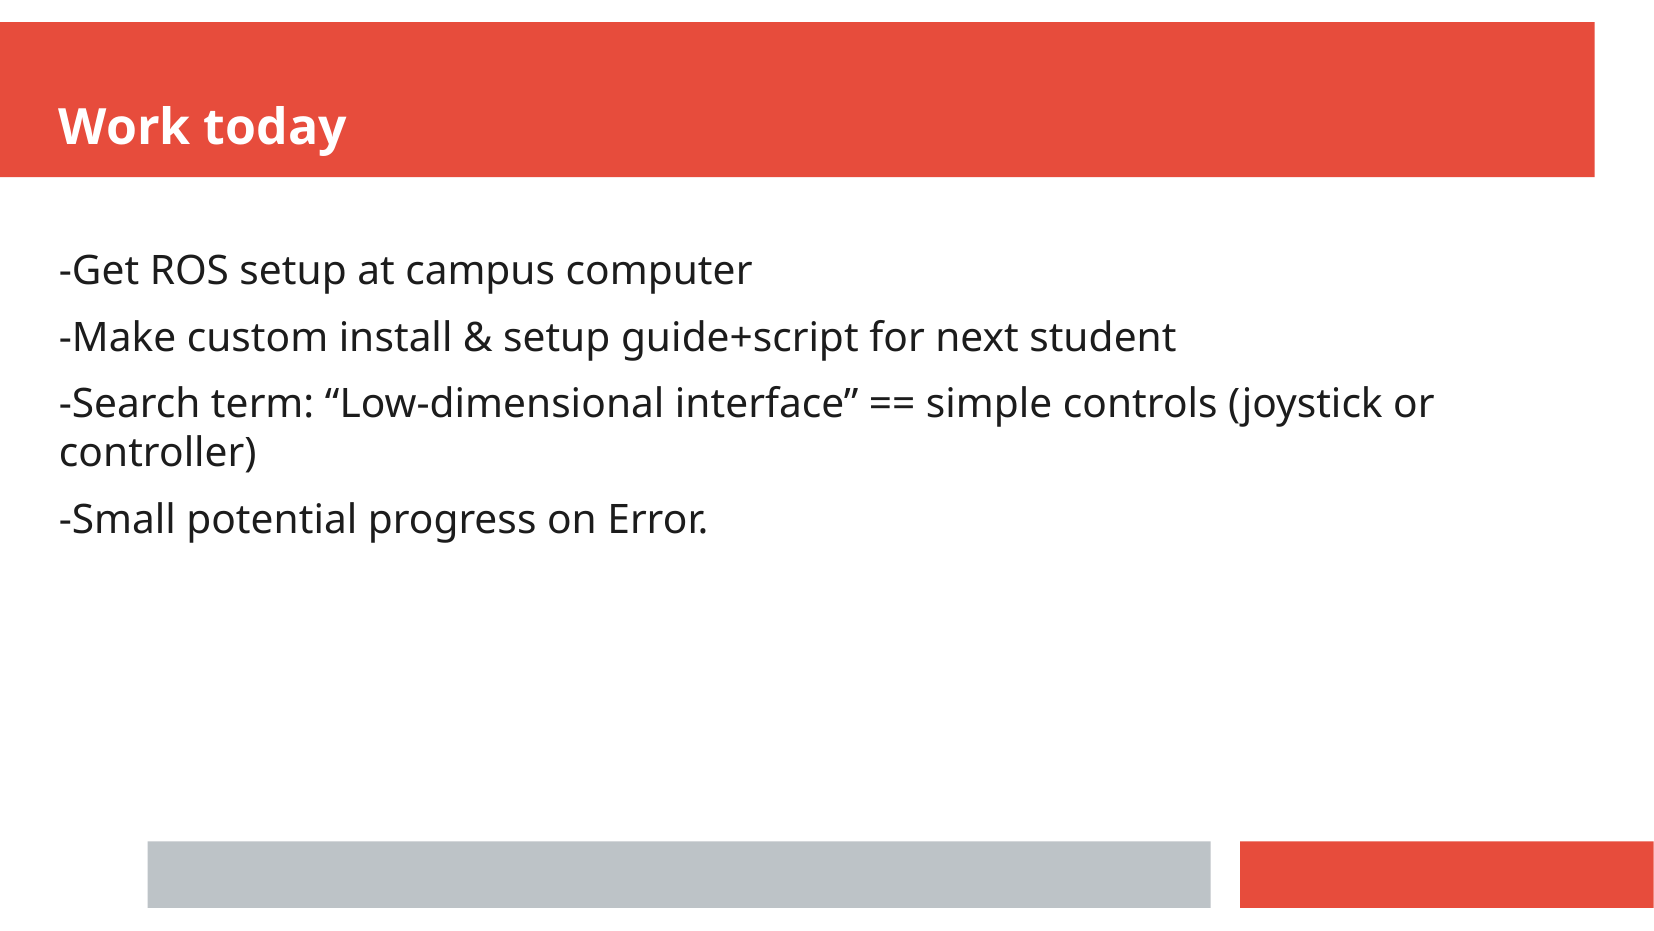

# Work today
-Get ROS setup at campus computer
-Make custom install & setup guide+script for next student
-Search term: “Low-dimensional interface” == simple controls (joystick or controller)
-Small potential progress on Error.